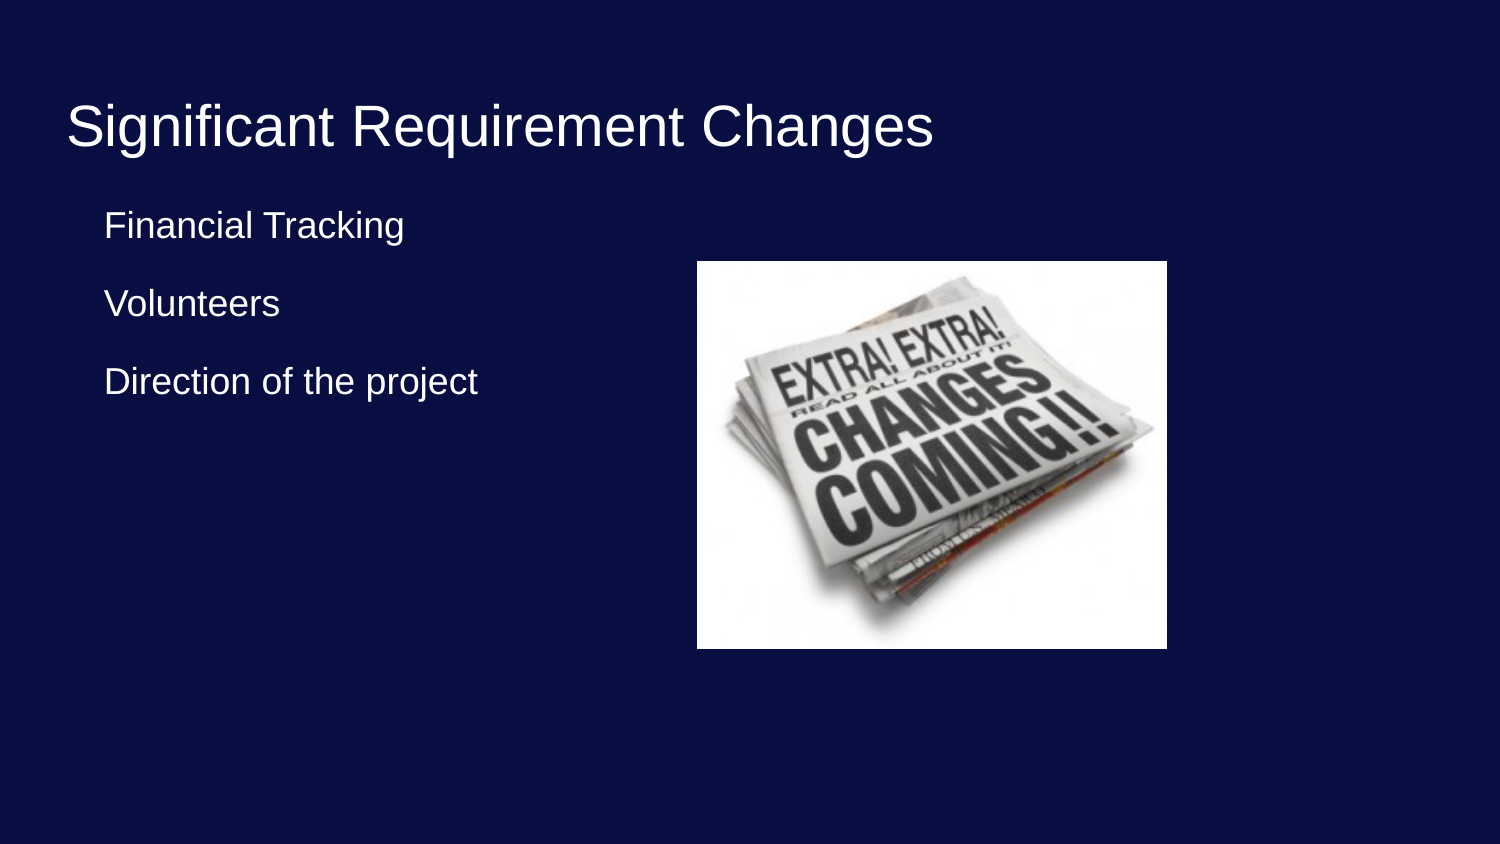

# Significant Requirement Changes
Financial Tracking
Volunteers
Direction of the project